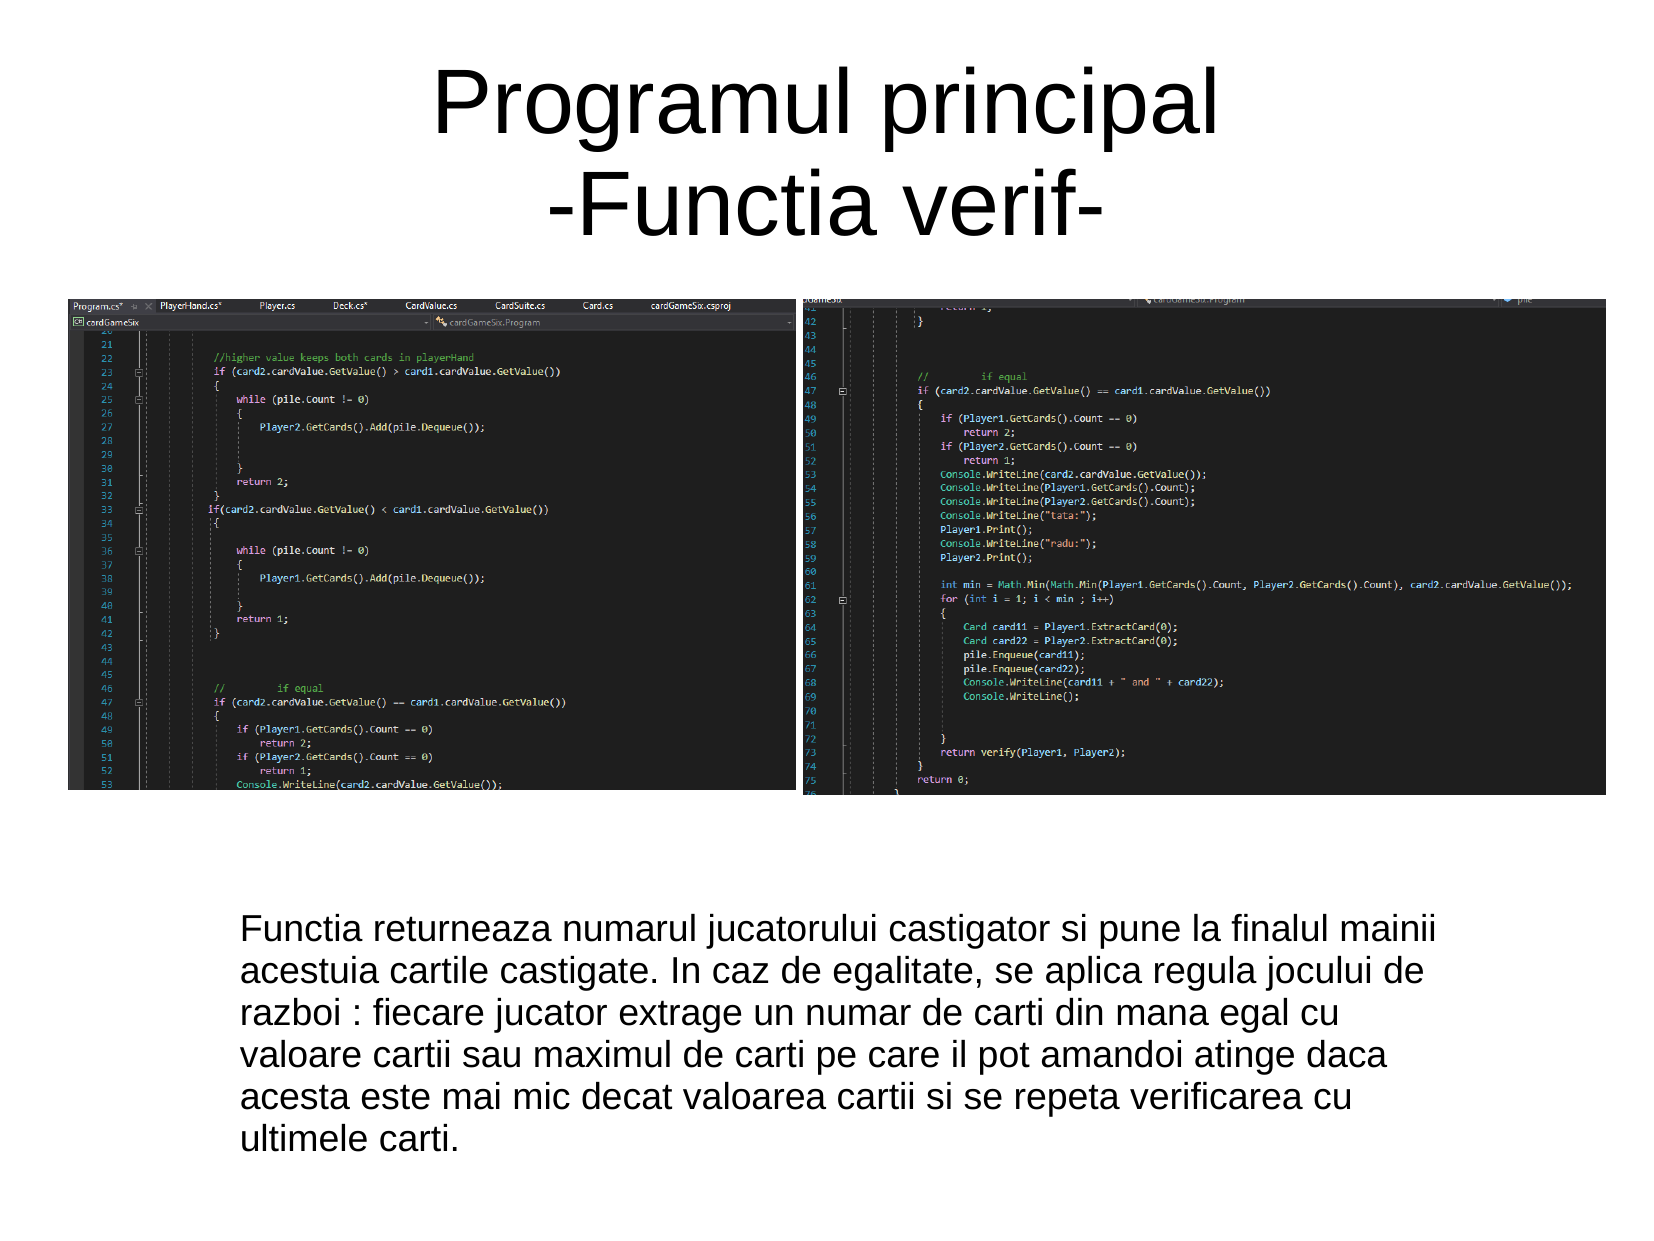

# Programul principal -Functia verif-
Functia returneaza numarul jucatorului castigator si pune la finalul mainii acestuia cartile castigate. In caz de egalitate, se aplica regula jocului de razboi : fiecare jucator extrage un numar de carti din mana egal cu valoare cartii sau maximul de carti pe care il pot amandoi atinge daca acesta este mai mic decat valoarea cartii si se repeta verificarea cu ultimele carti.